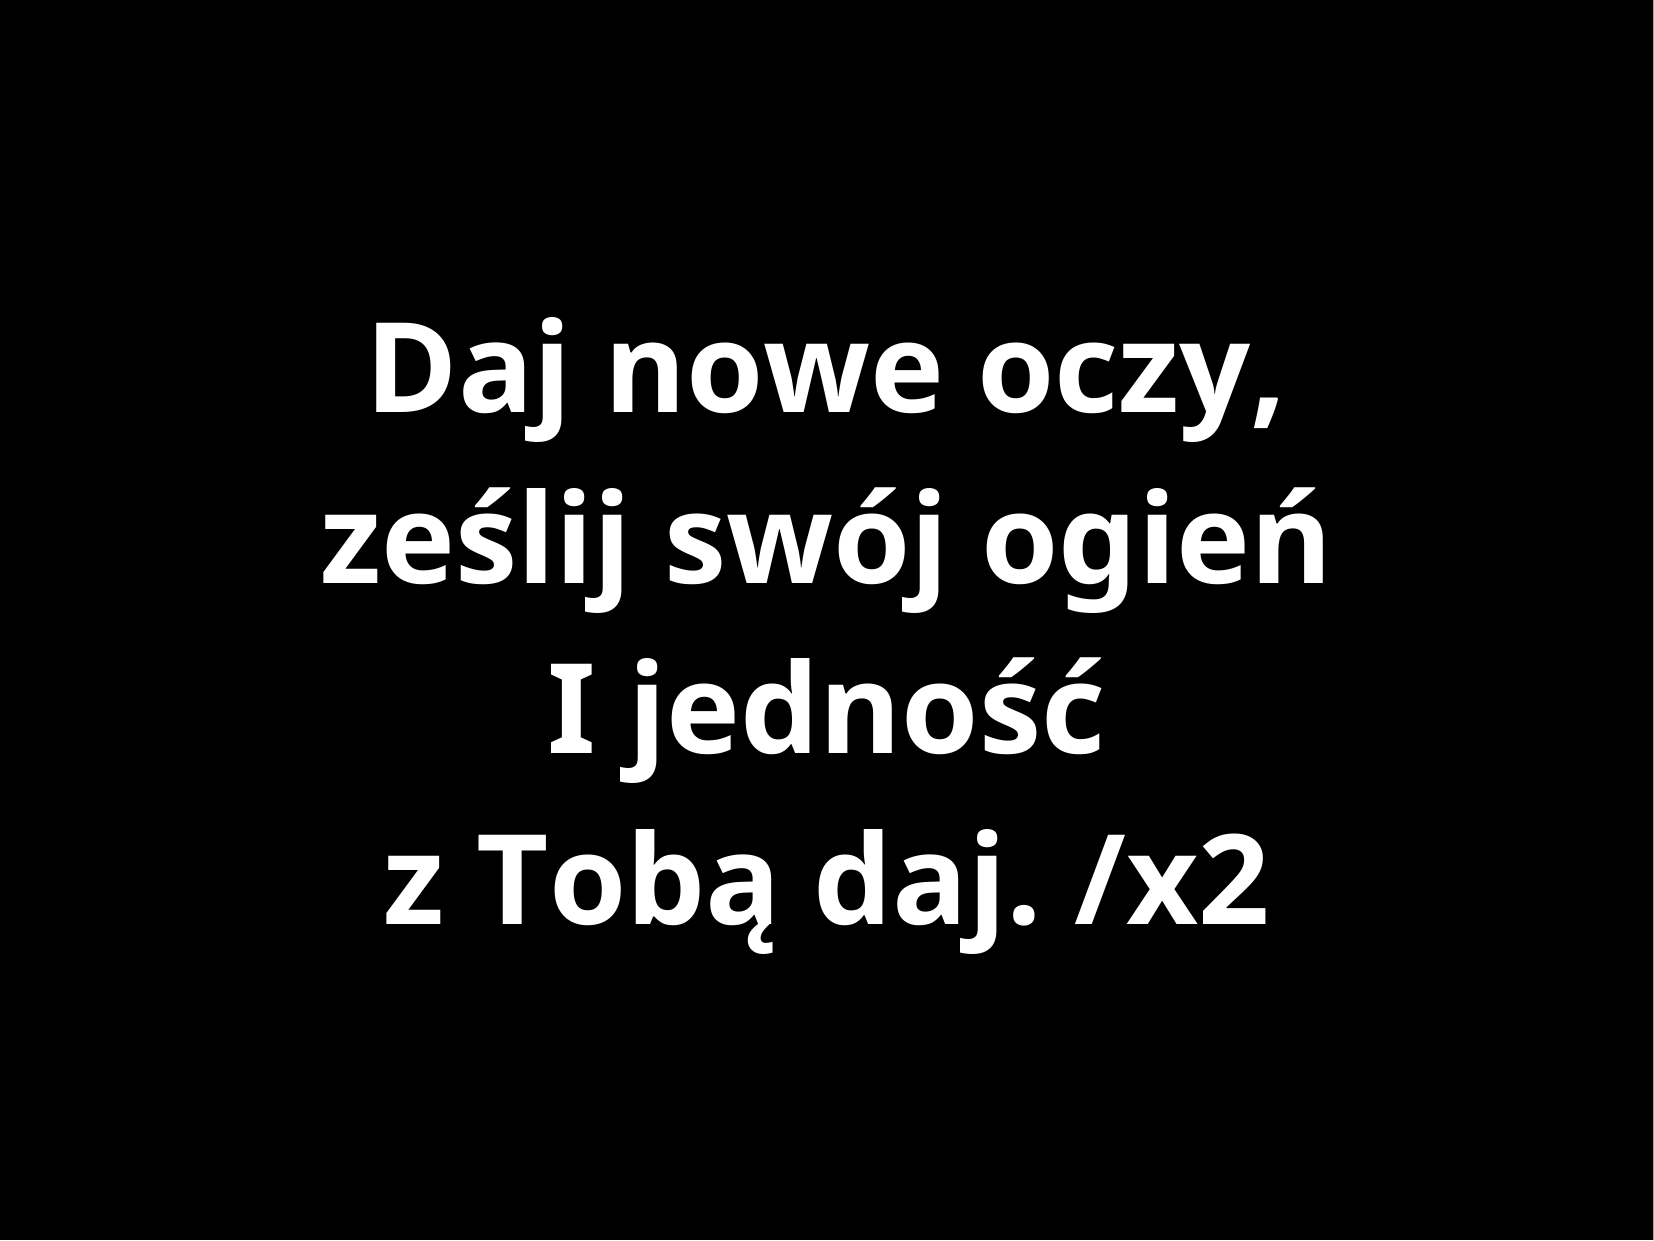

# Daj nowe oczy, ześlij swój ogień I jedność z Tobą daj. /x2